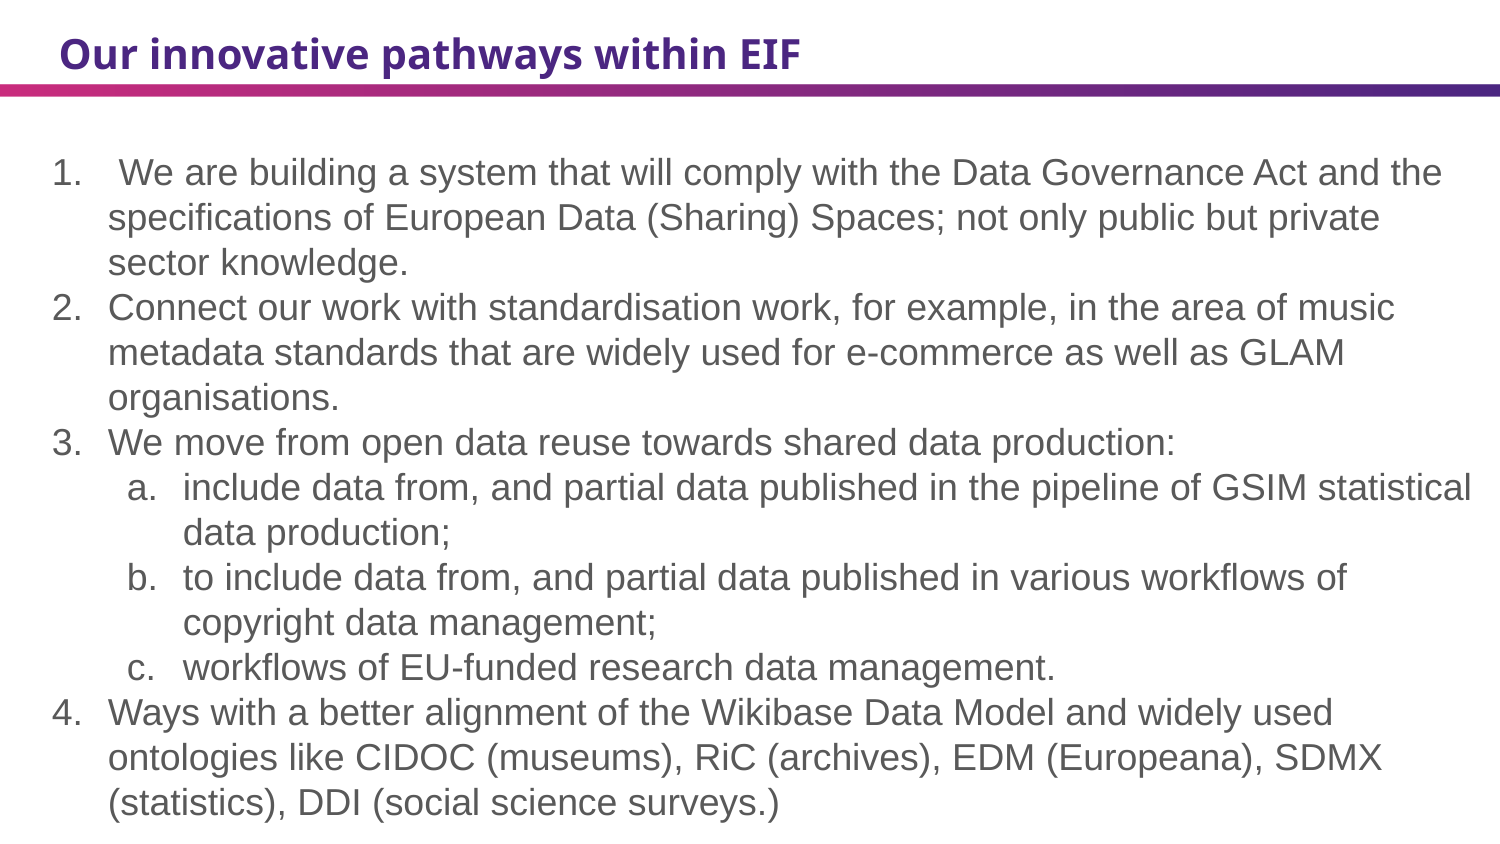

Our innovative pathways within EIF
 We are building a system that will comply with the Data Governance Act and the specifications of European Data (Sharing) Spaces; not only public but private sector knowledge.
Connect our work with standardisation work, for example, in the area of music metadata standards that are widely used for e-commerce as well as GLAM organisations.
We move from open data reuse towards shared data production:
include data from, and partial data published in the pipeline of GSIM statistical data production;
to include data from, and partial data published in various workflows of copyright data management;
workflows of EU-funded research data management.
Ways with a better alignment of the Wikibase Data Model and widely used ontologies like CIDOC (museums), RiC (archives), EDM (Europeana), SDMX (statistics), DDI (social science surveys.)